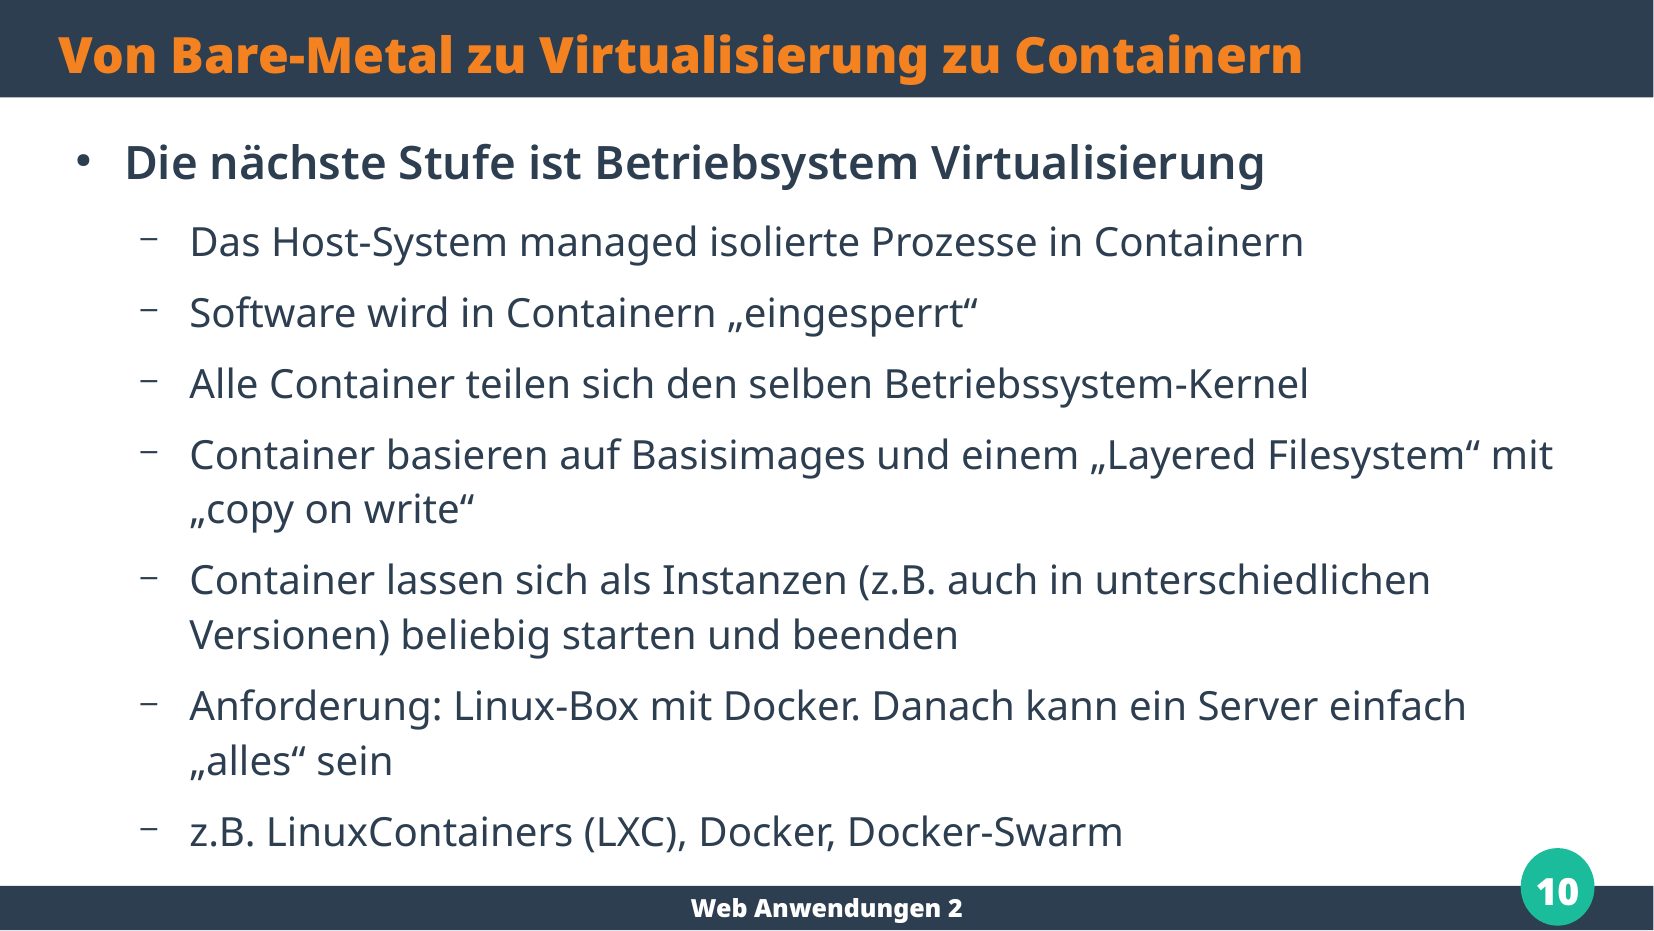

# Von Bare-Metal zu Virtualisierung zu Containern
Die nächste Stufe ist Betriebsystem Virtualisierung
Das Host-System managed isolierte Prozesse in Containern
Software wird in Containern „eingesperrt“
Alle Container teilen sich den selben Betriebssystem-Kernel
Container basieren auf Basisimages und einem „Layered Filesystem“ mit „copy on write“
Container lassen sich als Instanzen (z.B. auch in unterschiedlichen Versionen) beliebig starten und beenden
Anforderung: Linux-Box mit Docker. Danach kann ein Server einfach „alles“ sein
z.B. LinuxContainers (LXC), Docker, Docker-Swarm
10